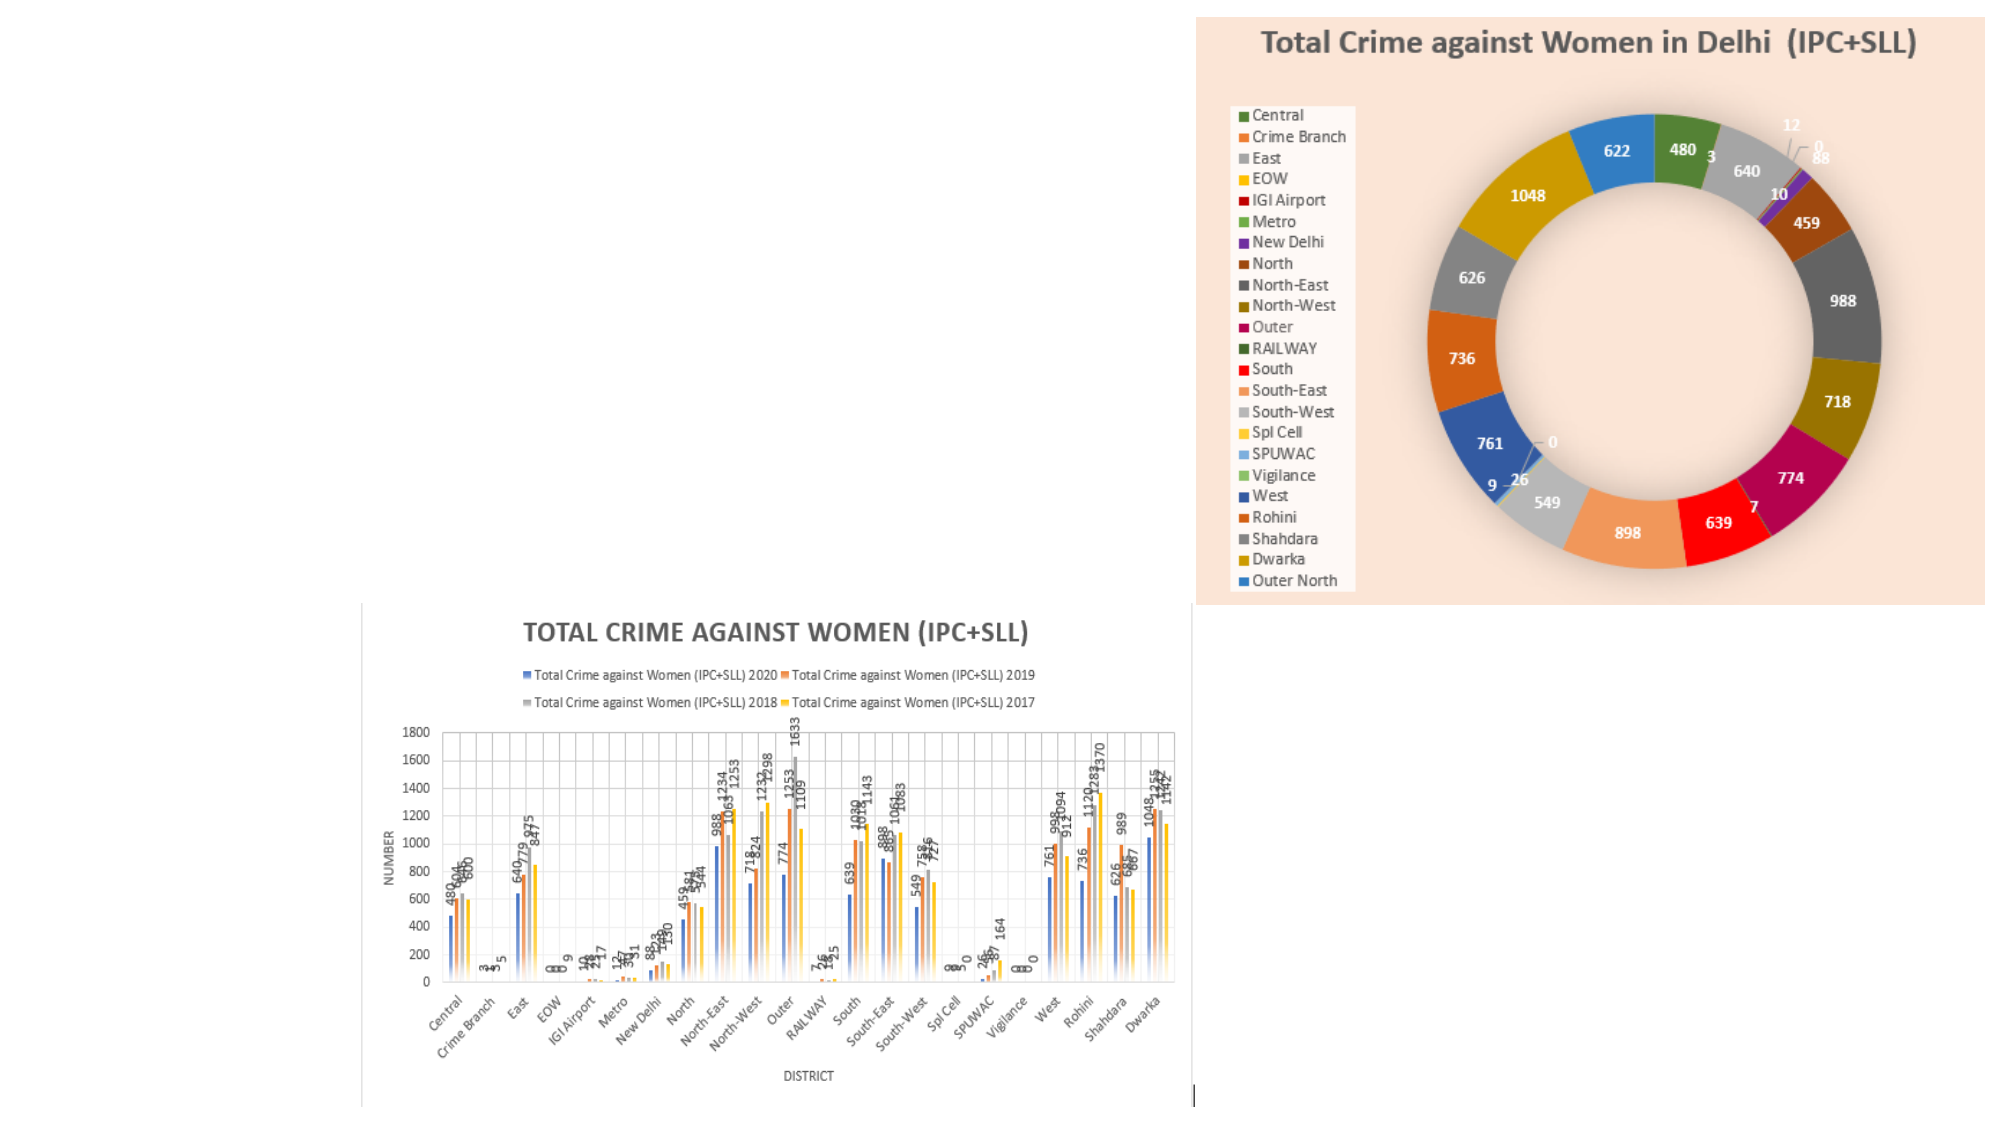

1. Crimes Against Women​
Analyzing all the crimes against women occurring in Delhi, this donut chart shows that North- West district is in lead where the rate is the highest.
This multiple bar graph shows that in last 4 years, the number of crimes against women has decreased, but the outer, North-west, and Rohini districts still needs to improve a lot.